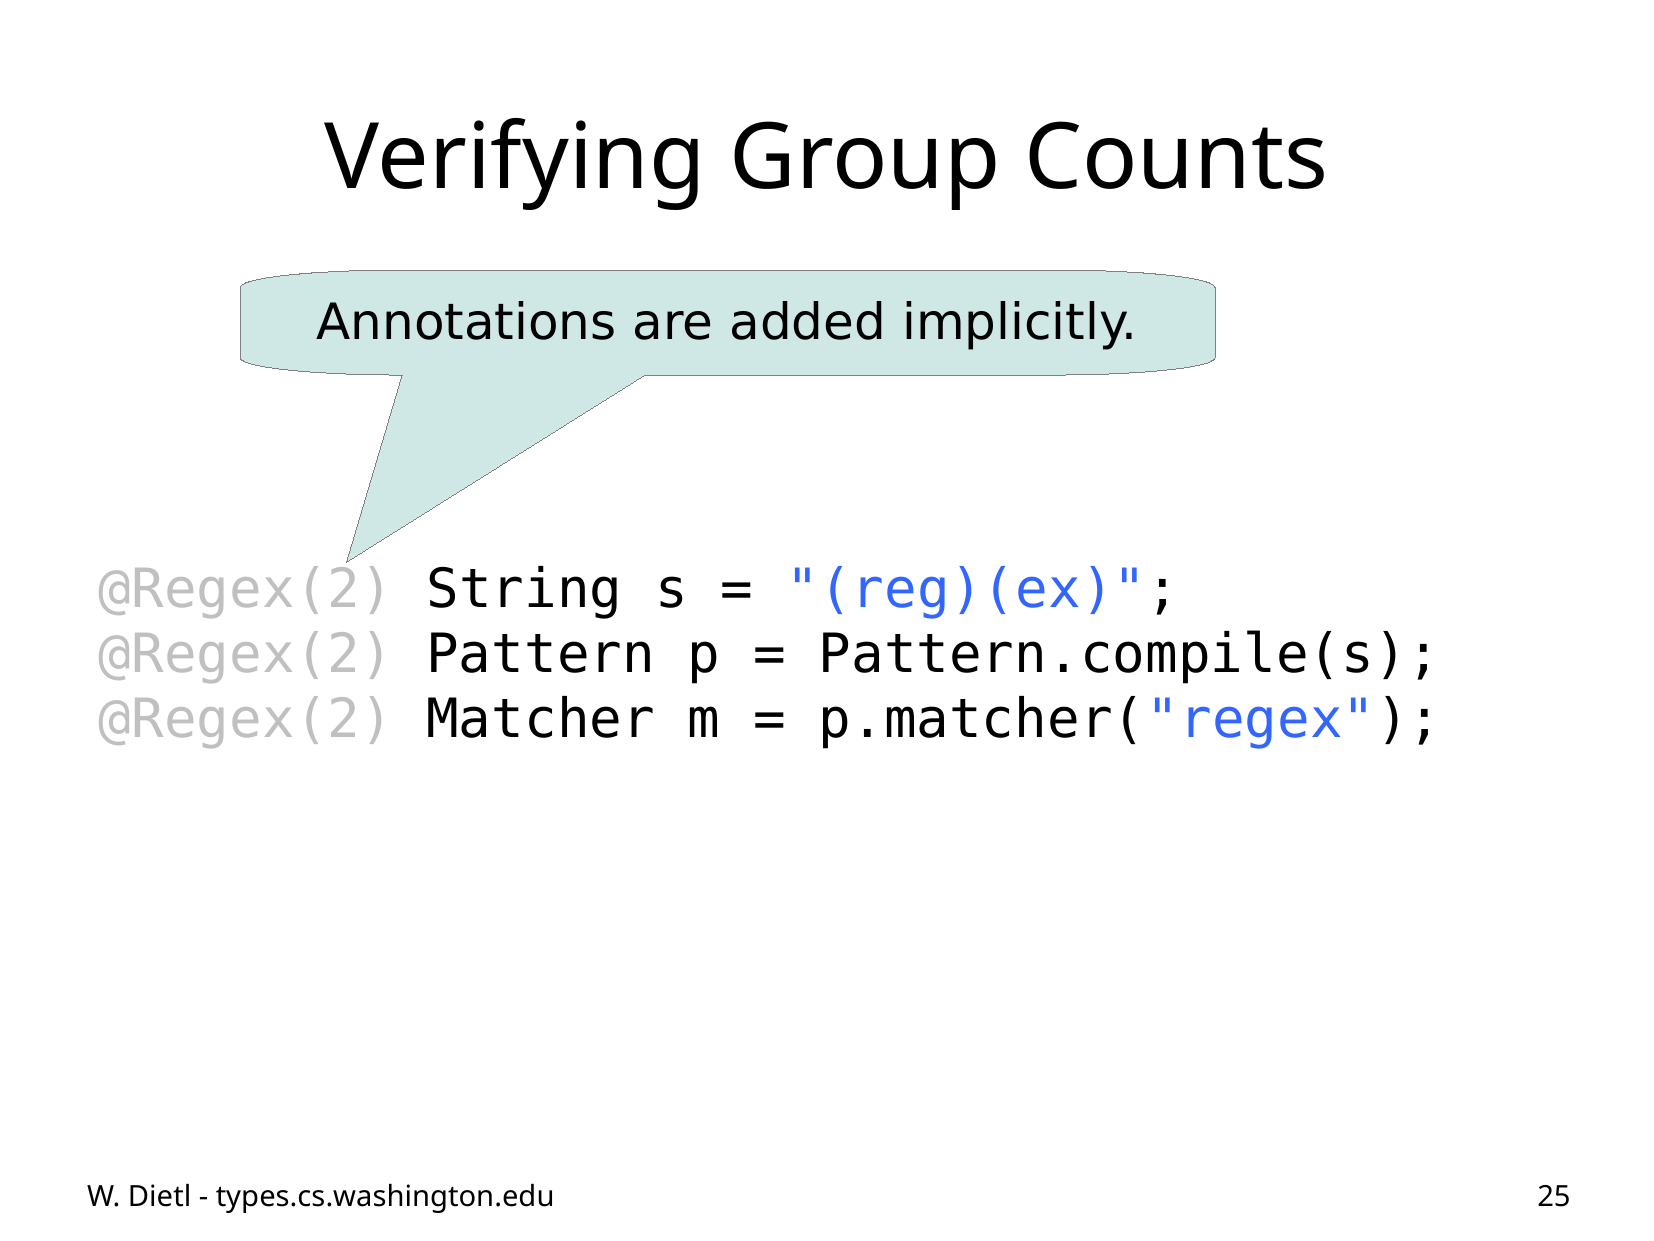

# Verifying Group Counts
Annotations are added implicitly.
@Regex(2) String s = "(reg)(ex)";
@Regex(2) Pattern p = Pattern.compile(s);
@Regex(2) Matcher m = p.matcher("regex");
W. Dietl - types.cs.washington.edu
25